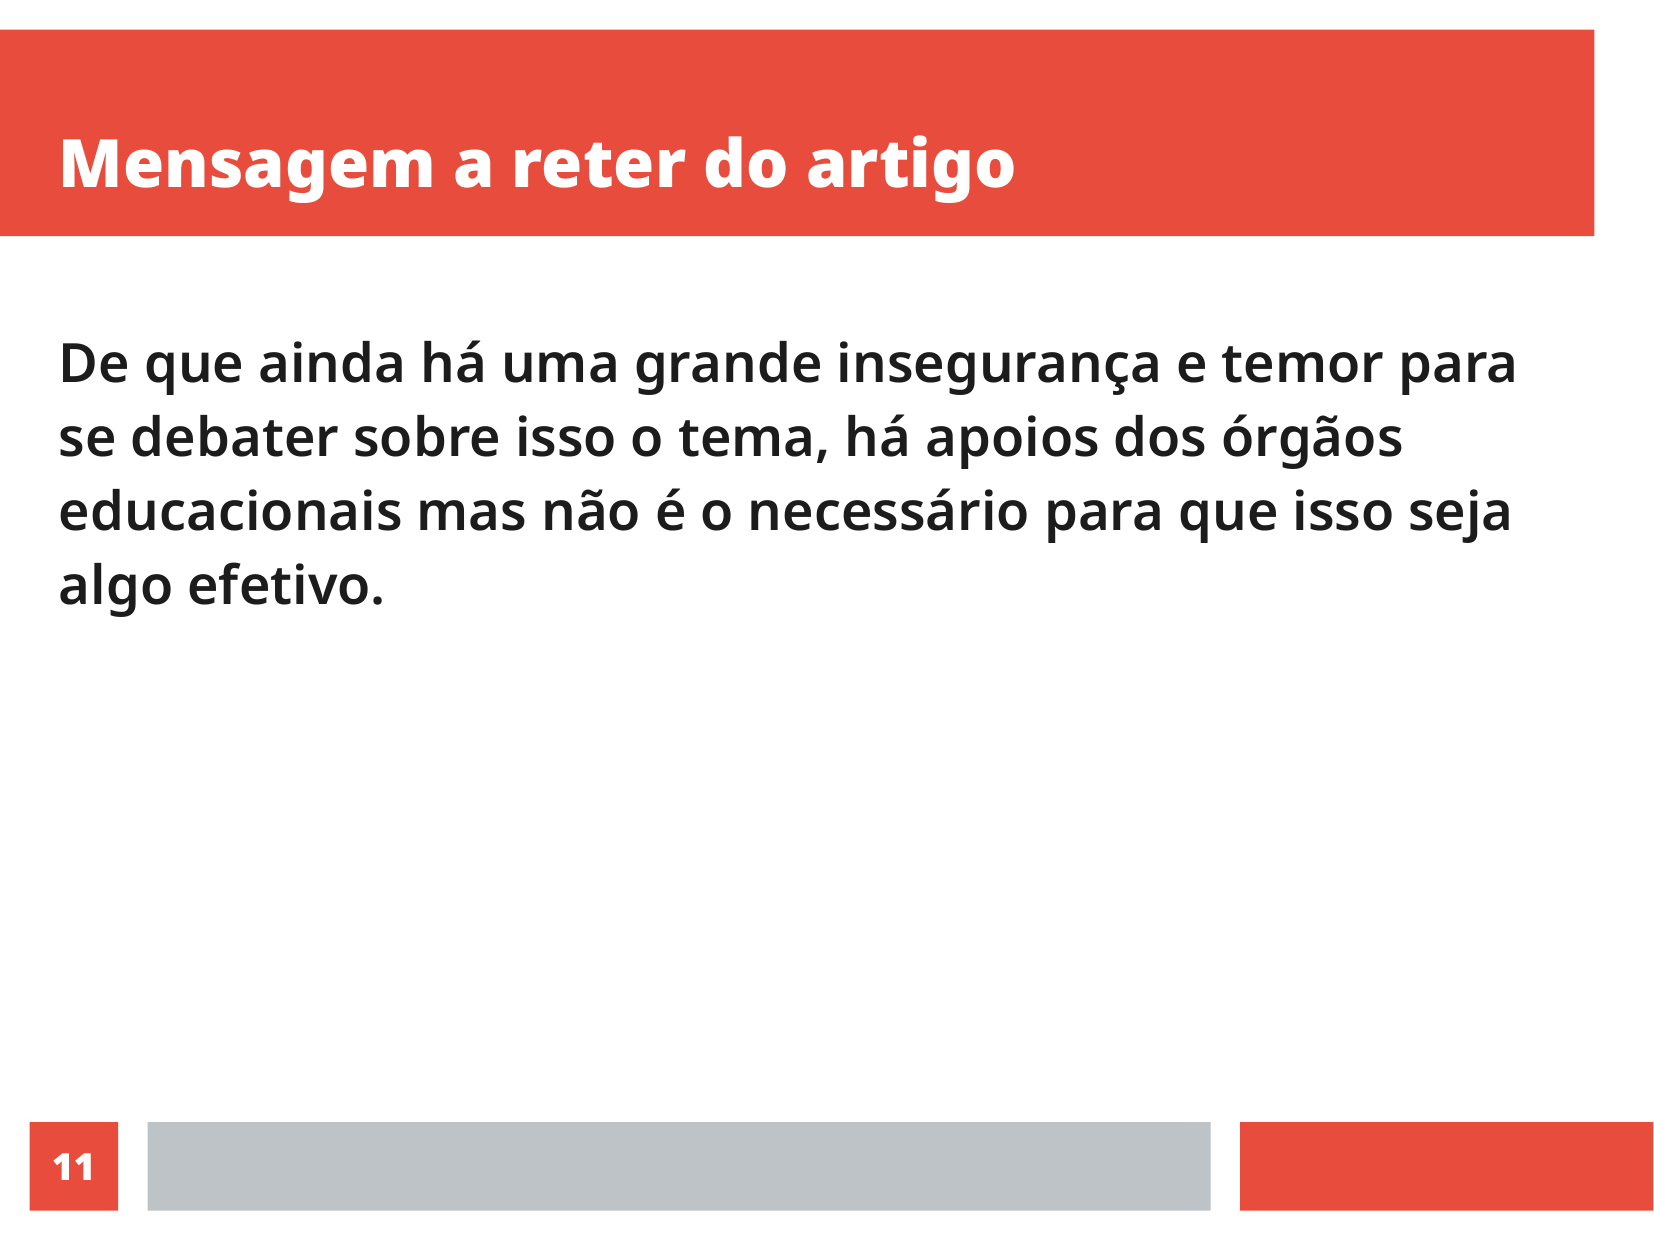

# Mensagem a reter do artigo
De que ainda há uma grande insegurança e temor para se debater sobre isso o tema, há apoios dos órgãos educacionais mas não é o necessário para que isso seja algo efetivo.
11